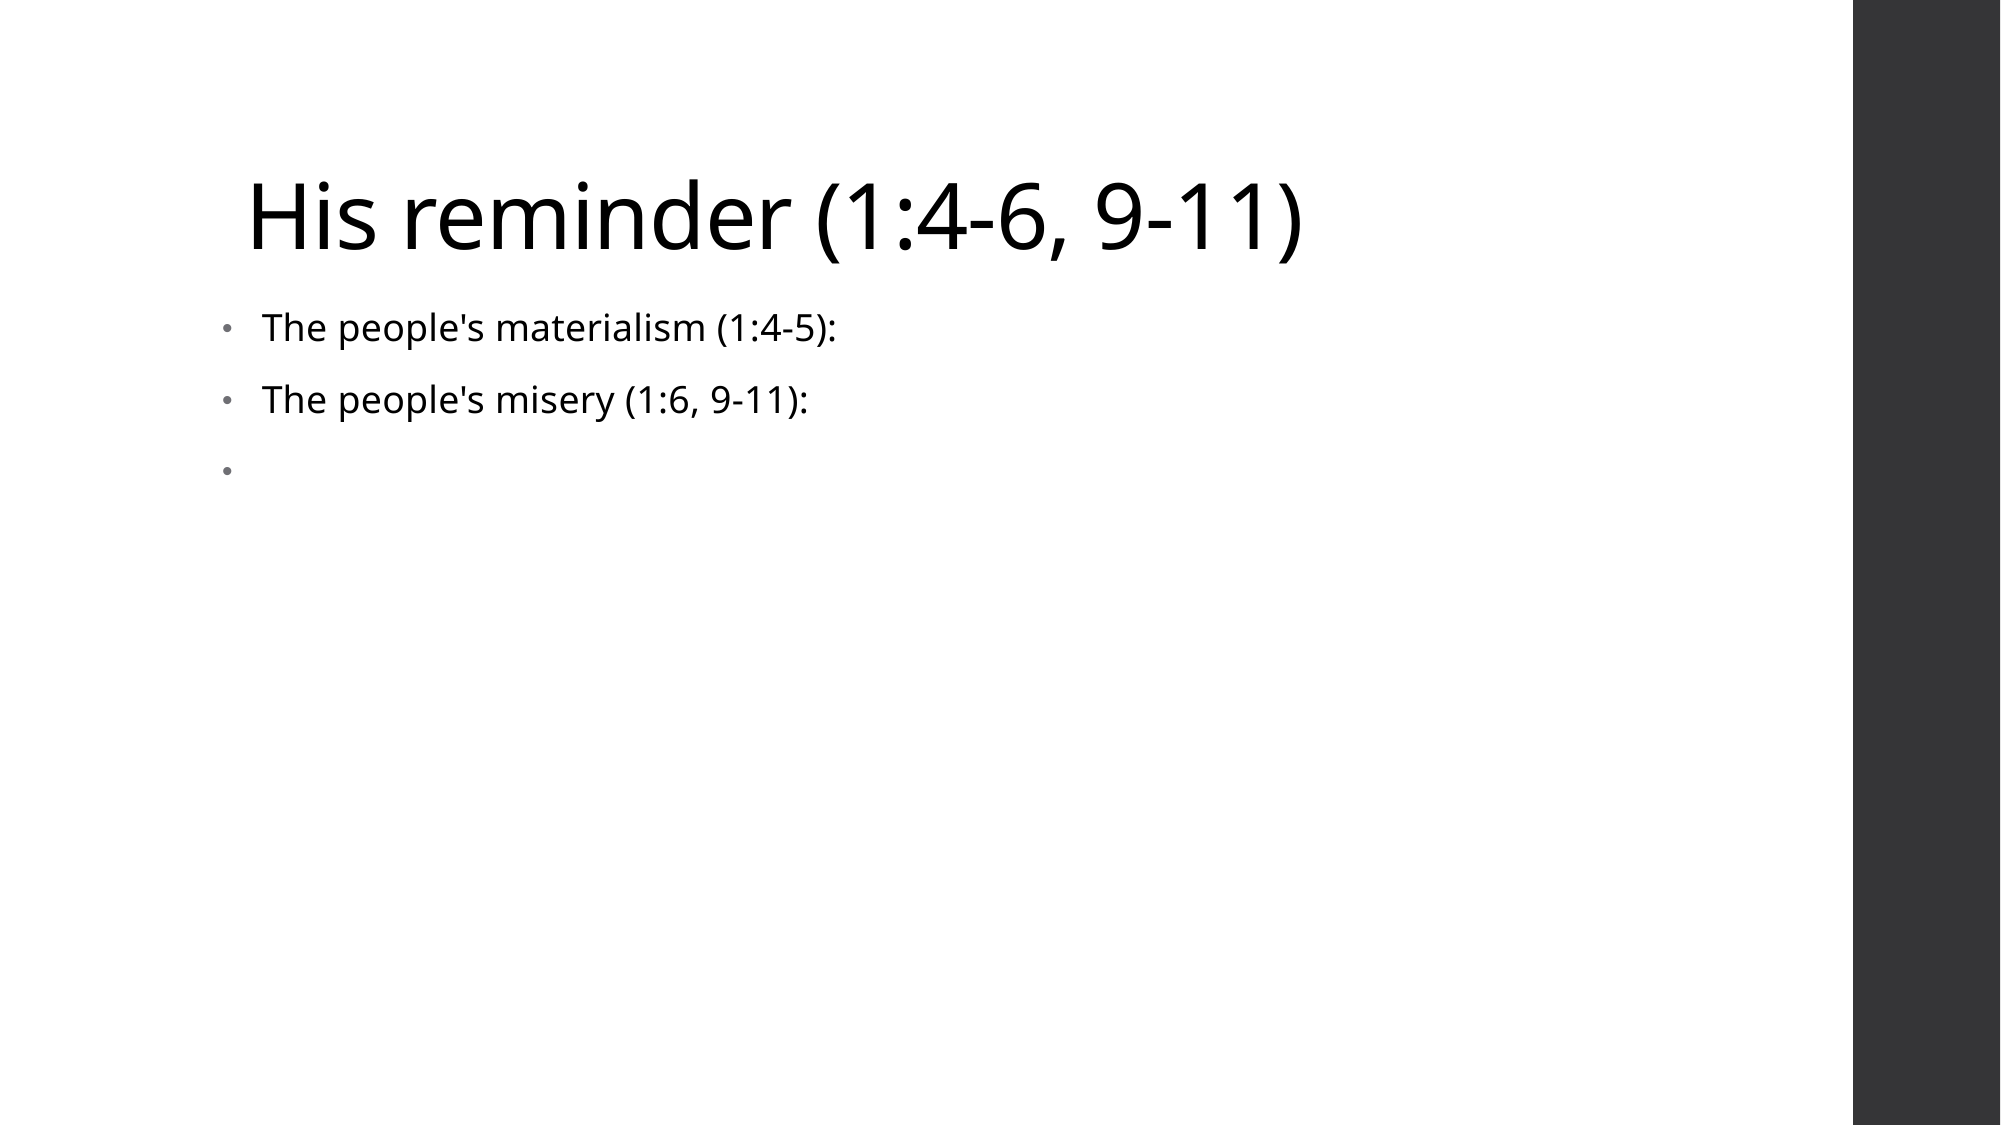

# His reminder (1:4-6, 9-11)
 The people's materialism (1:4-5):
 The people's misery (1:6, 9-11):